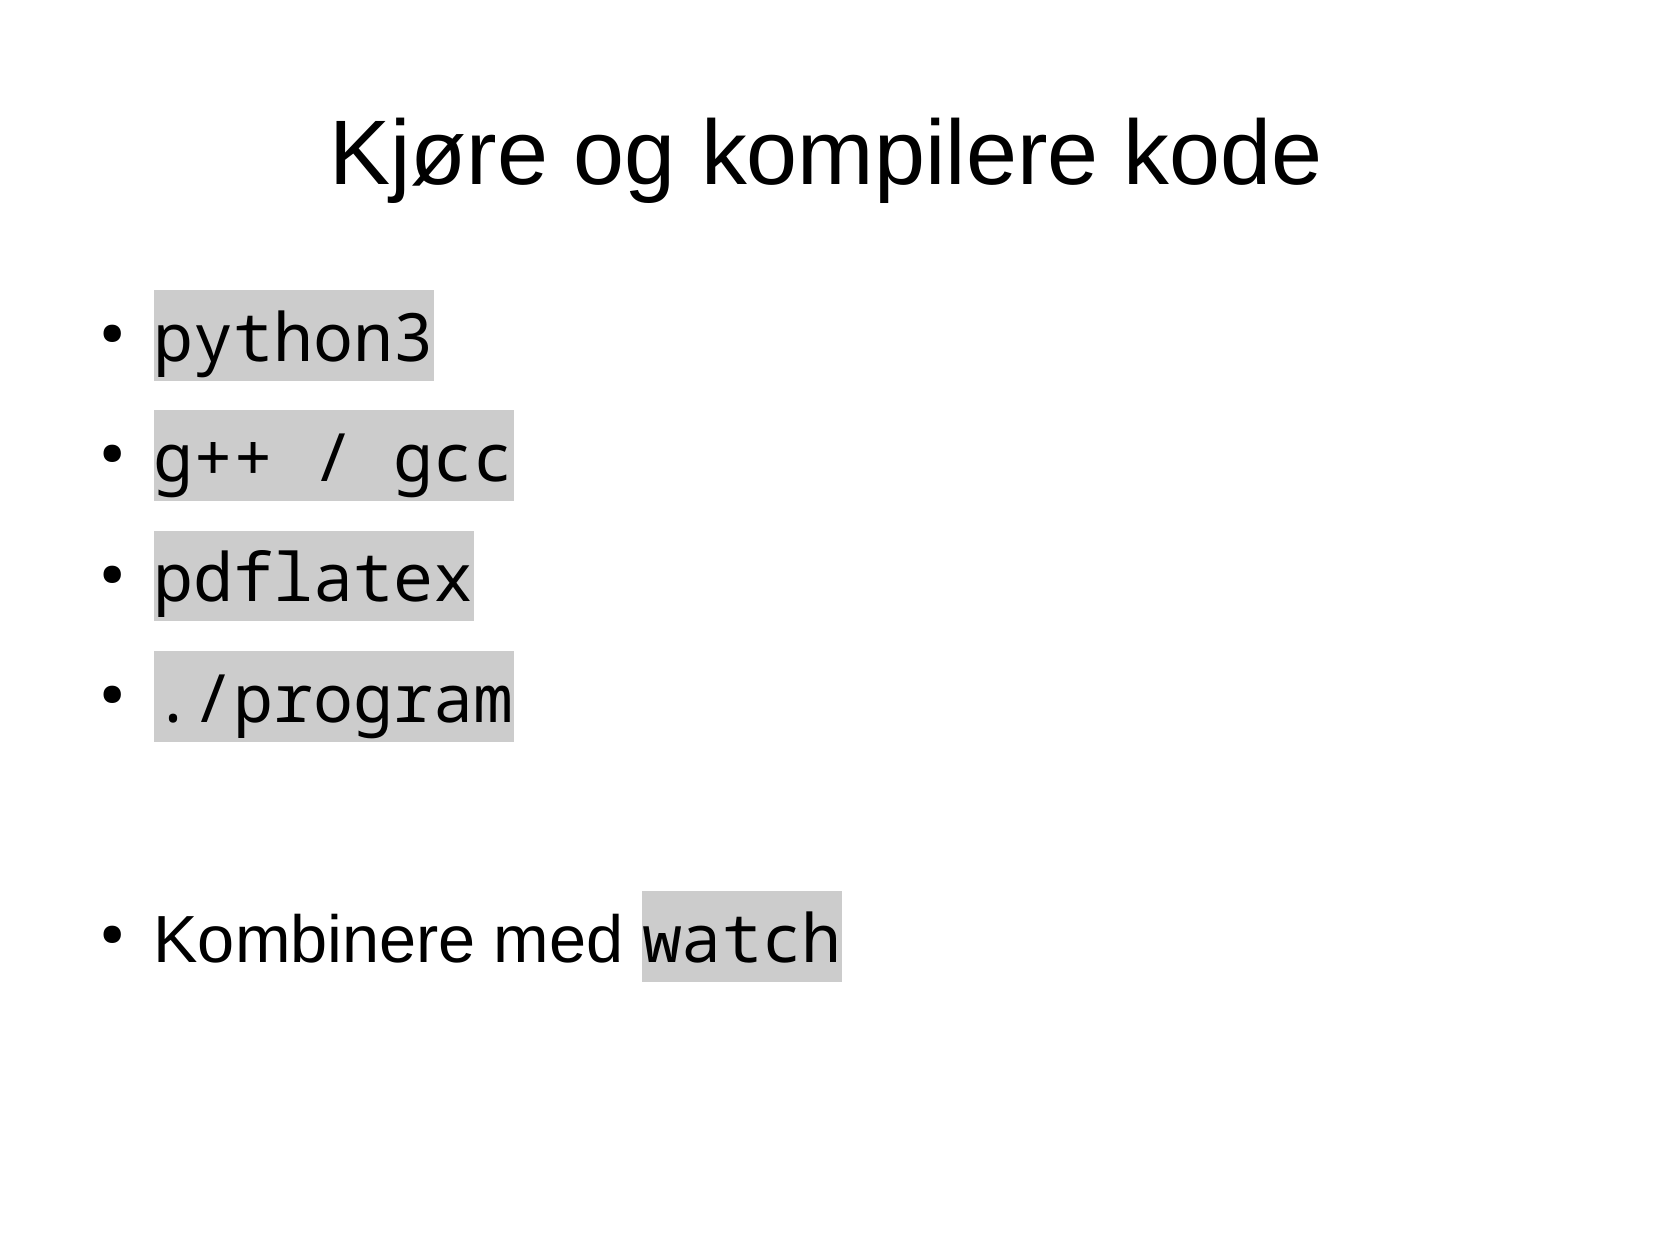

# Kjøre og kompilere kode
python3
g++ / gcc
pdflatex
./program
Kombinere med watch